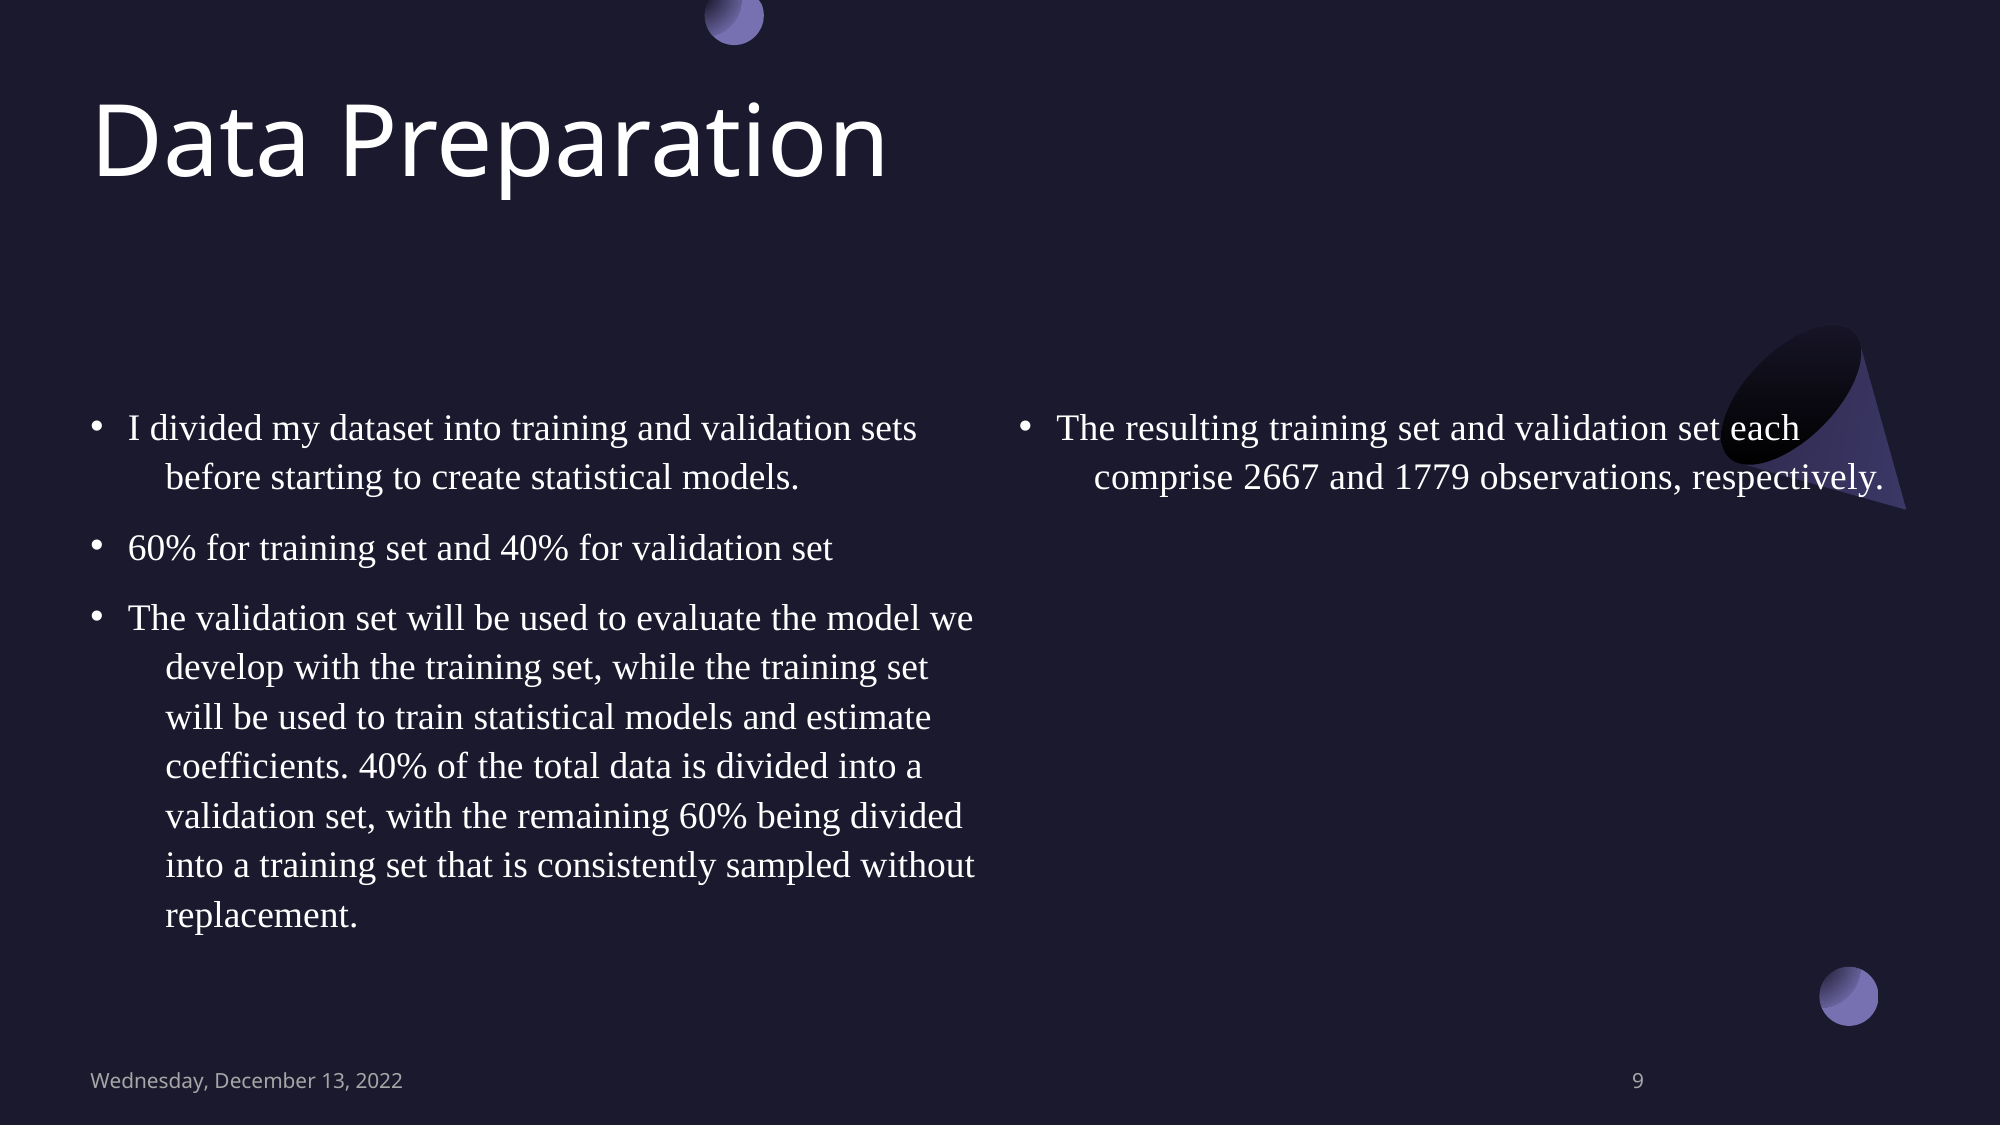

# Data Preparation
I divided my dataset into training and validation sets before starting to create statistical models.
60% for training set and 40% for validation set
The validation set will be used to evaluate the model we develop with the training set, while the training set will be used to train statistical models and estimate coefficients. 40% of the total data is divided into a validation set, with the remaining 60% being divided into a training set that is consistently sampled without replacement.
The resulting training set and validation set each comprise 2667 and 1779 observations, respectively.
Wednesday, December 13, 2022
9